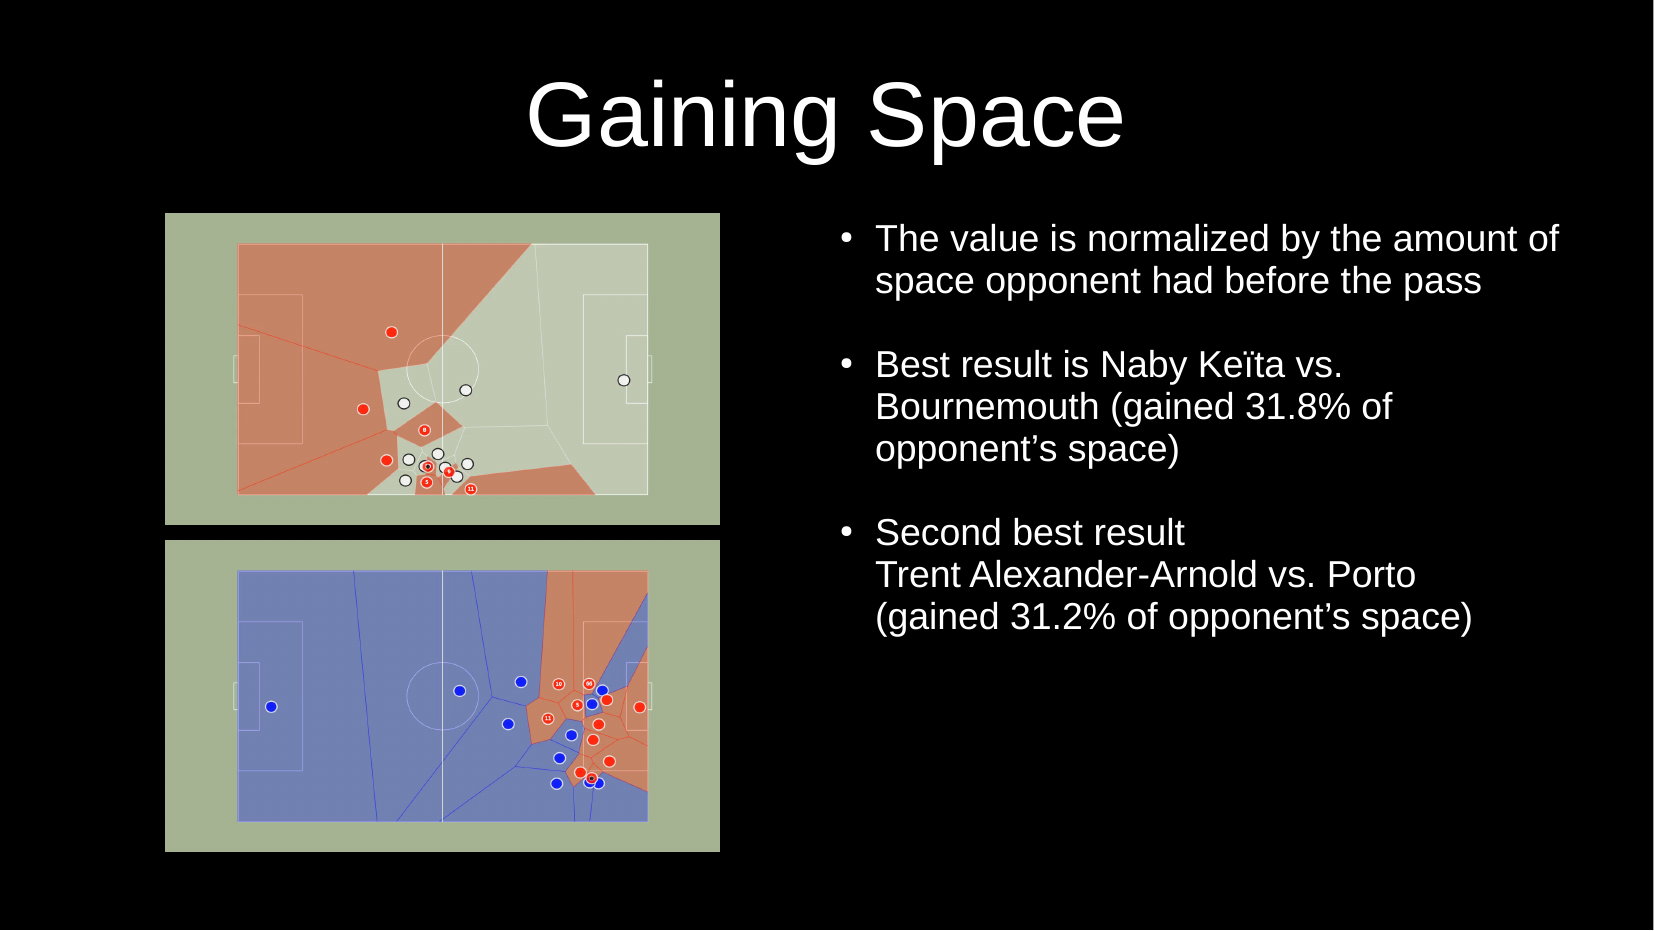

# Gaining Space
The value is normalized by the amount of space opponent had before the pass
Best result is Naby Keïta vs. Bournemouth (gained 31.8% of opponent’s space)
Second best result
Trent Alexander-Arnold vs. Porto
(gained 31.2% of opponent’s space)